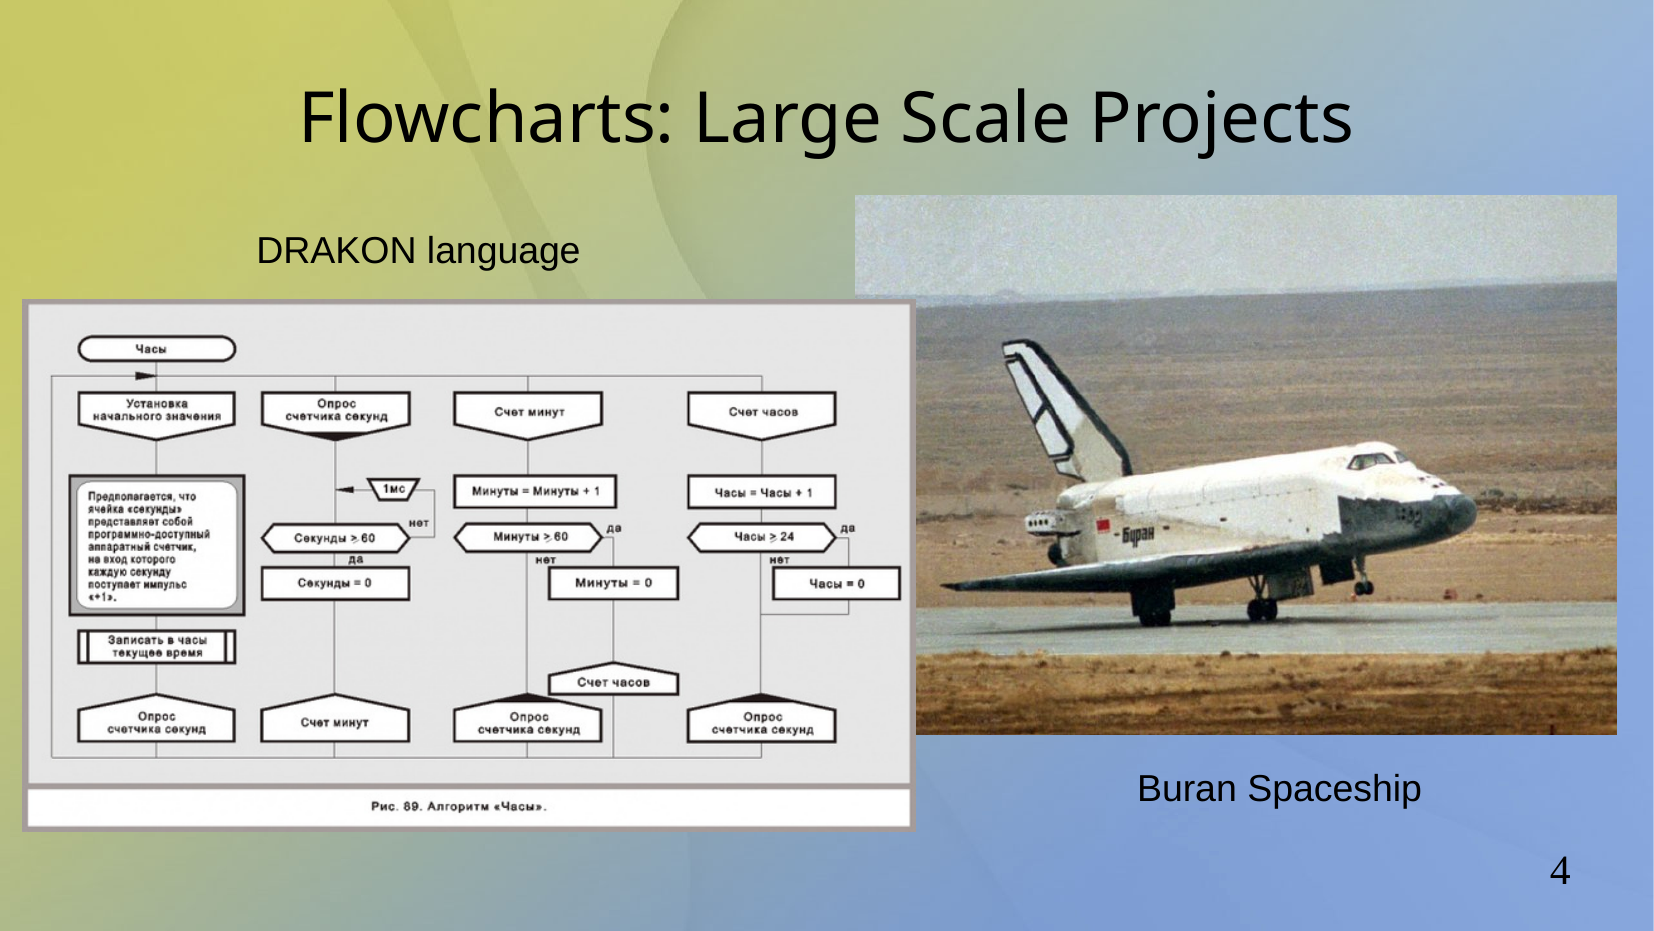

# Flowcharts: Large Scale Projects
DRAKON language
Buran Spaceship
4